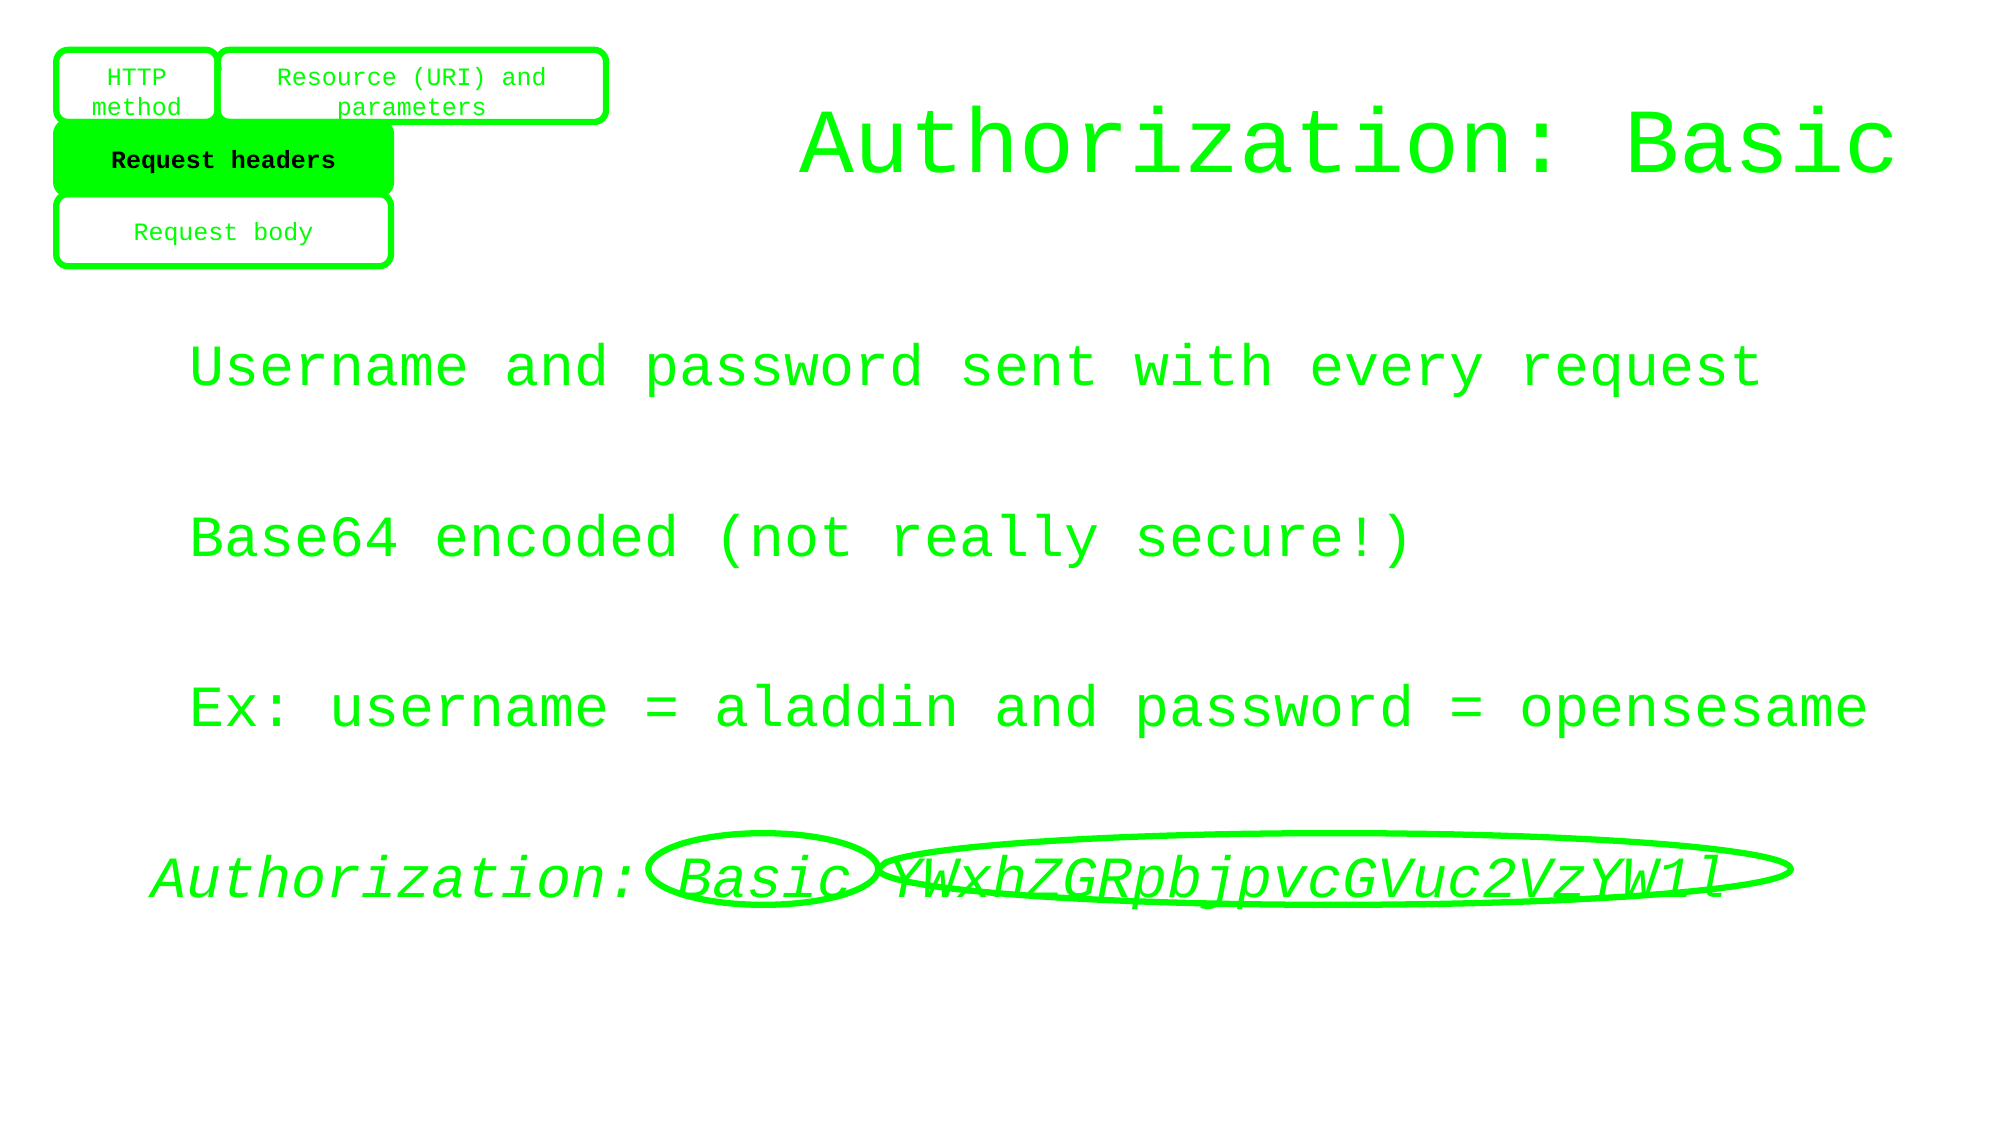

HTTP method
Resource (URI) and parameters
Authorization: Basic
Request headers
Request body
# Username and password sent with every request
Base64 encoded (not really secure!)
Ex: username = aladdin and password = opensesame
Authorization: Basic YWxhZGRpbjpvcGVuc2VzYW1l